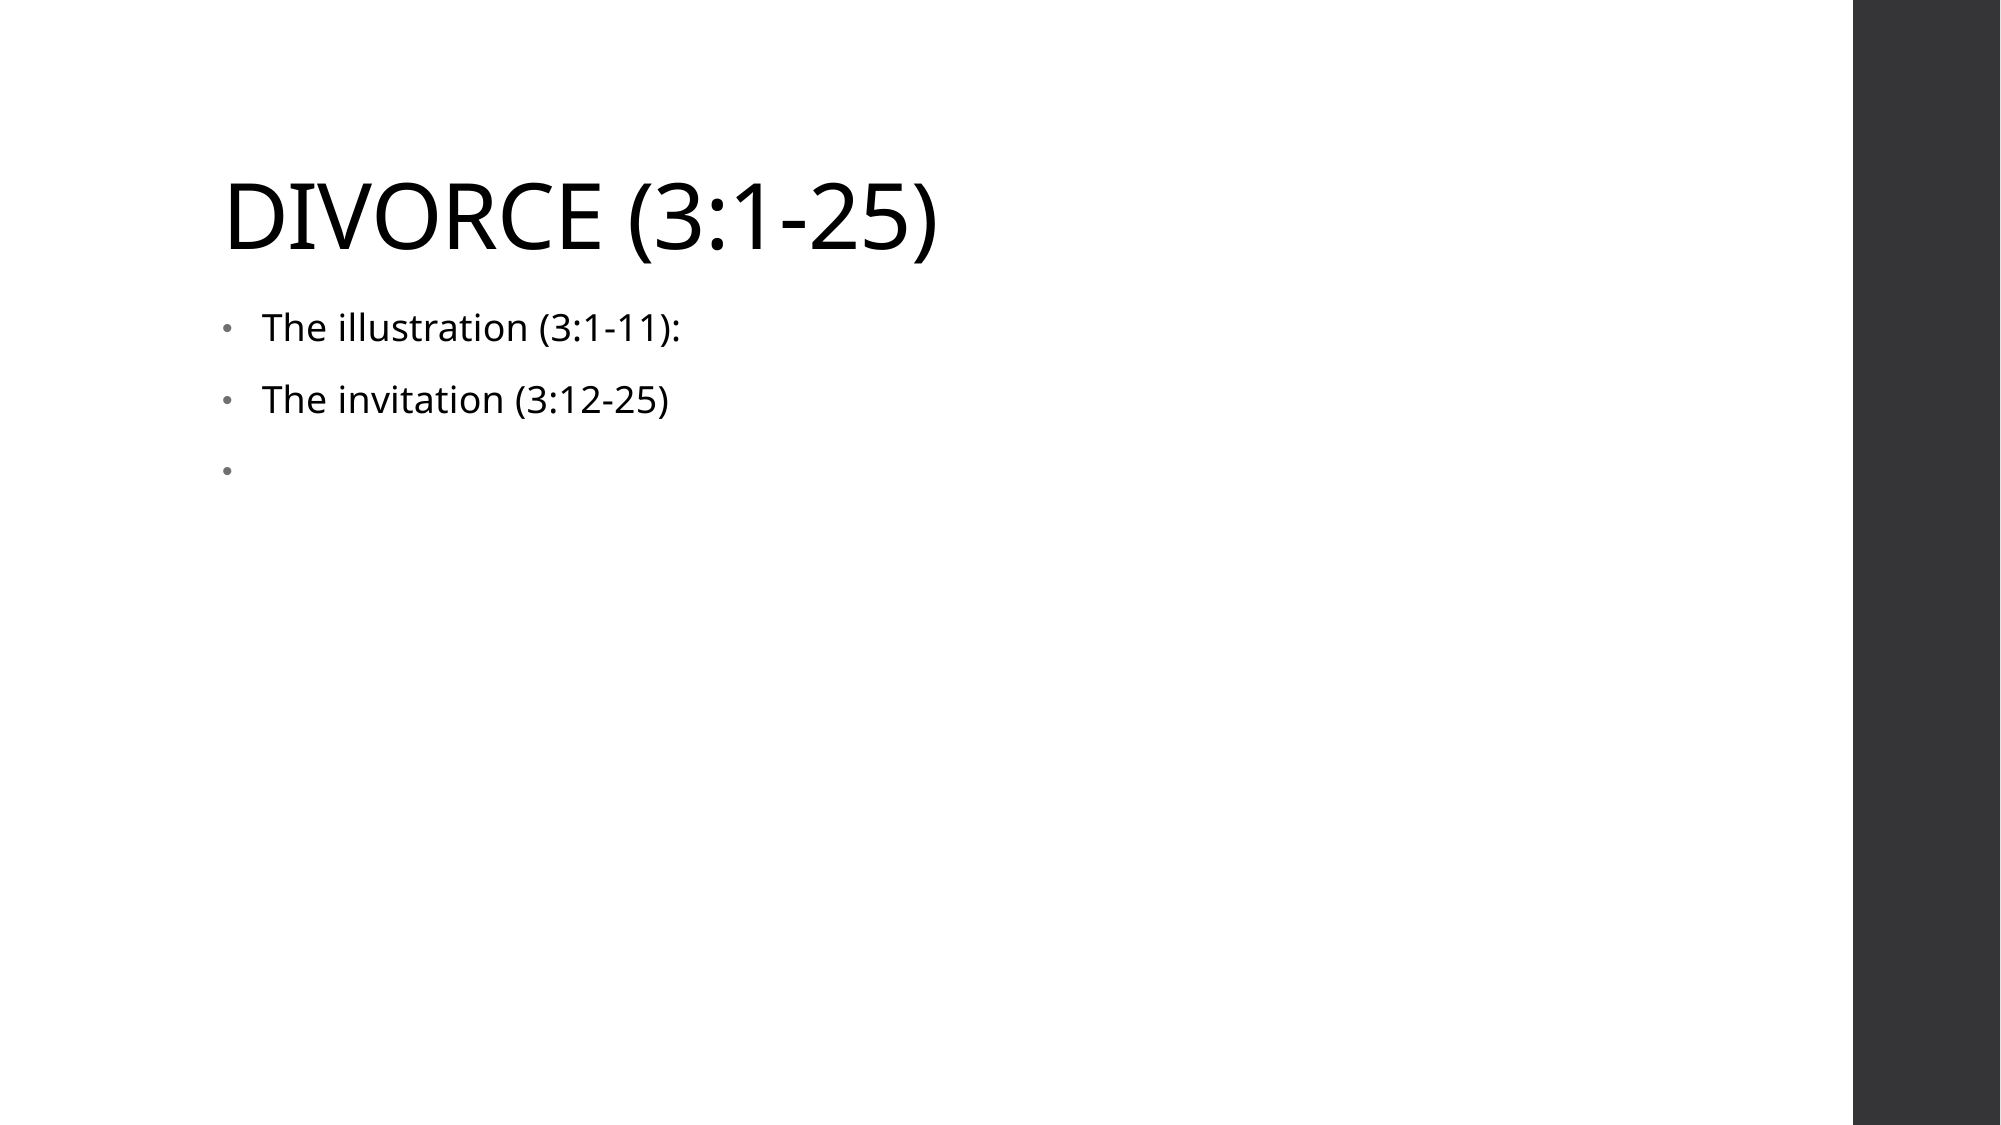

# DIVORCE (3:1-25)
 The illustration (3:1-11):
 The invitation (3:12-25)